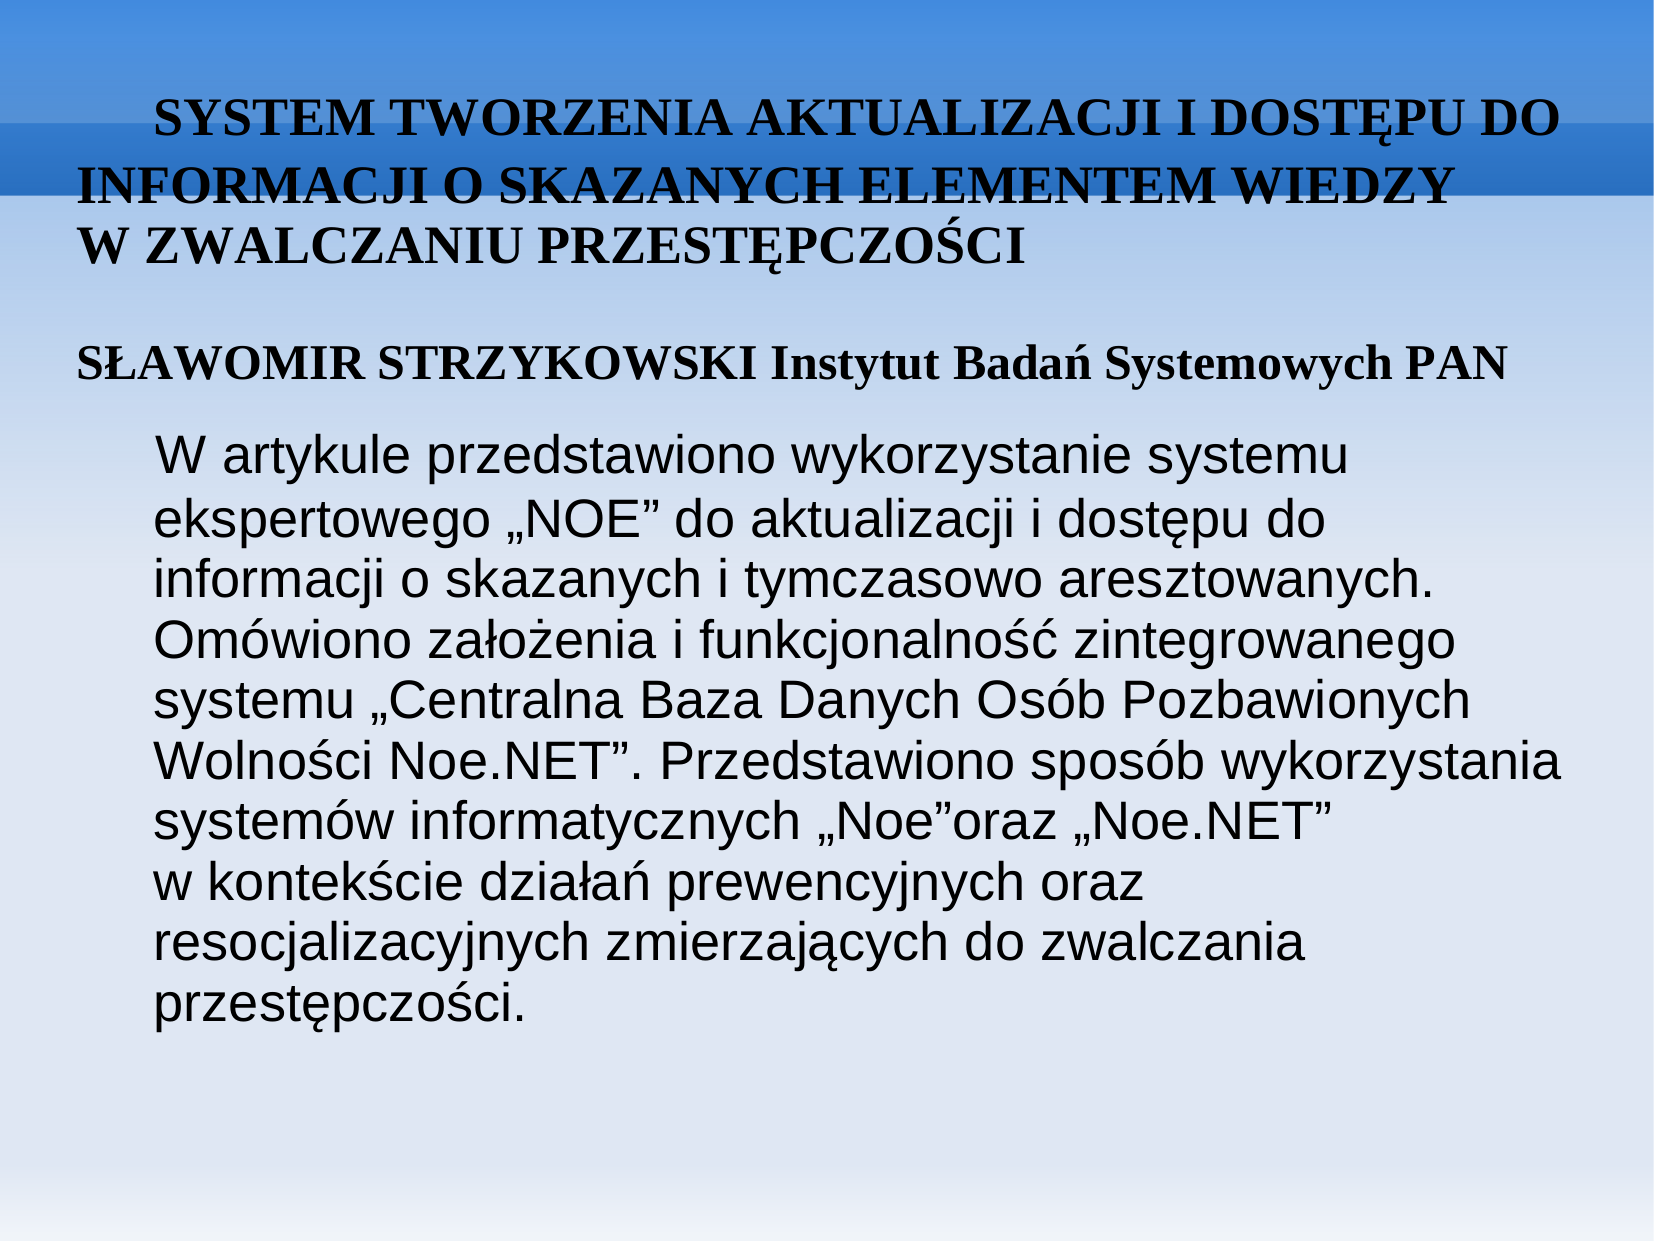

# SYSTEM TWORZENIA AKTUALIZACJI I DOSTĘPU DO INFORMACJI O SKAZANYCH ELEMENTEM WIEDZY W ZWALCZANIU PRZESTĘPCZOŚCI SŁAWOMIR STRZYKOWSKI Instytut Badań Systemowych PAN
 W artykule przedstawiono wykorzystanie systemu ekspertowego „NOE” do aktualizacji i dostępu do informacji o skazanych i tymczasowo aresztowanych. Omówiono założenia i funkcjonalność zintegrowanego systemu „Centralna Baza Danych Osób Pozbawionych Wolności Noe.NET”. Przedstawiono sposób wykorzystania systemów informatycznych „Noe”oraz „Noe.NET”
w kontekście działań prewencyjnych oraz resocjalizacyjnych zmierzających do zwalczania przestępczości.